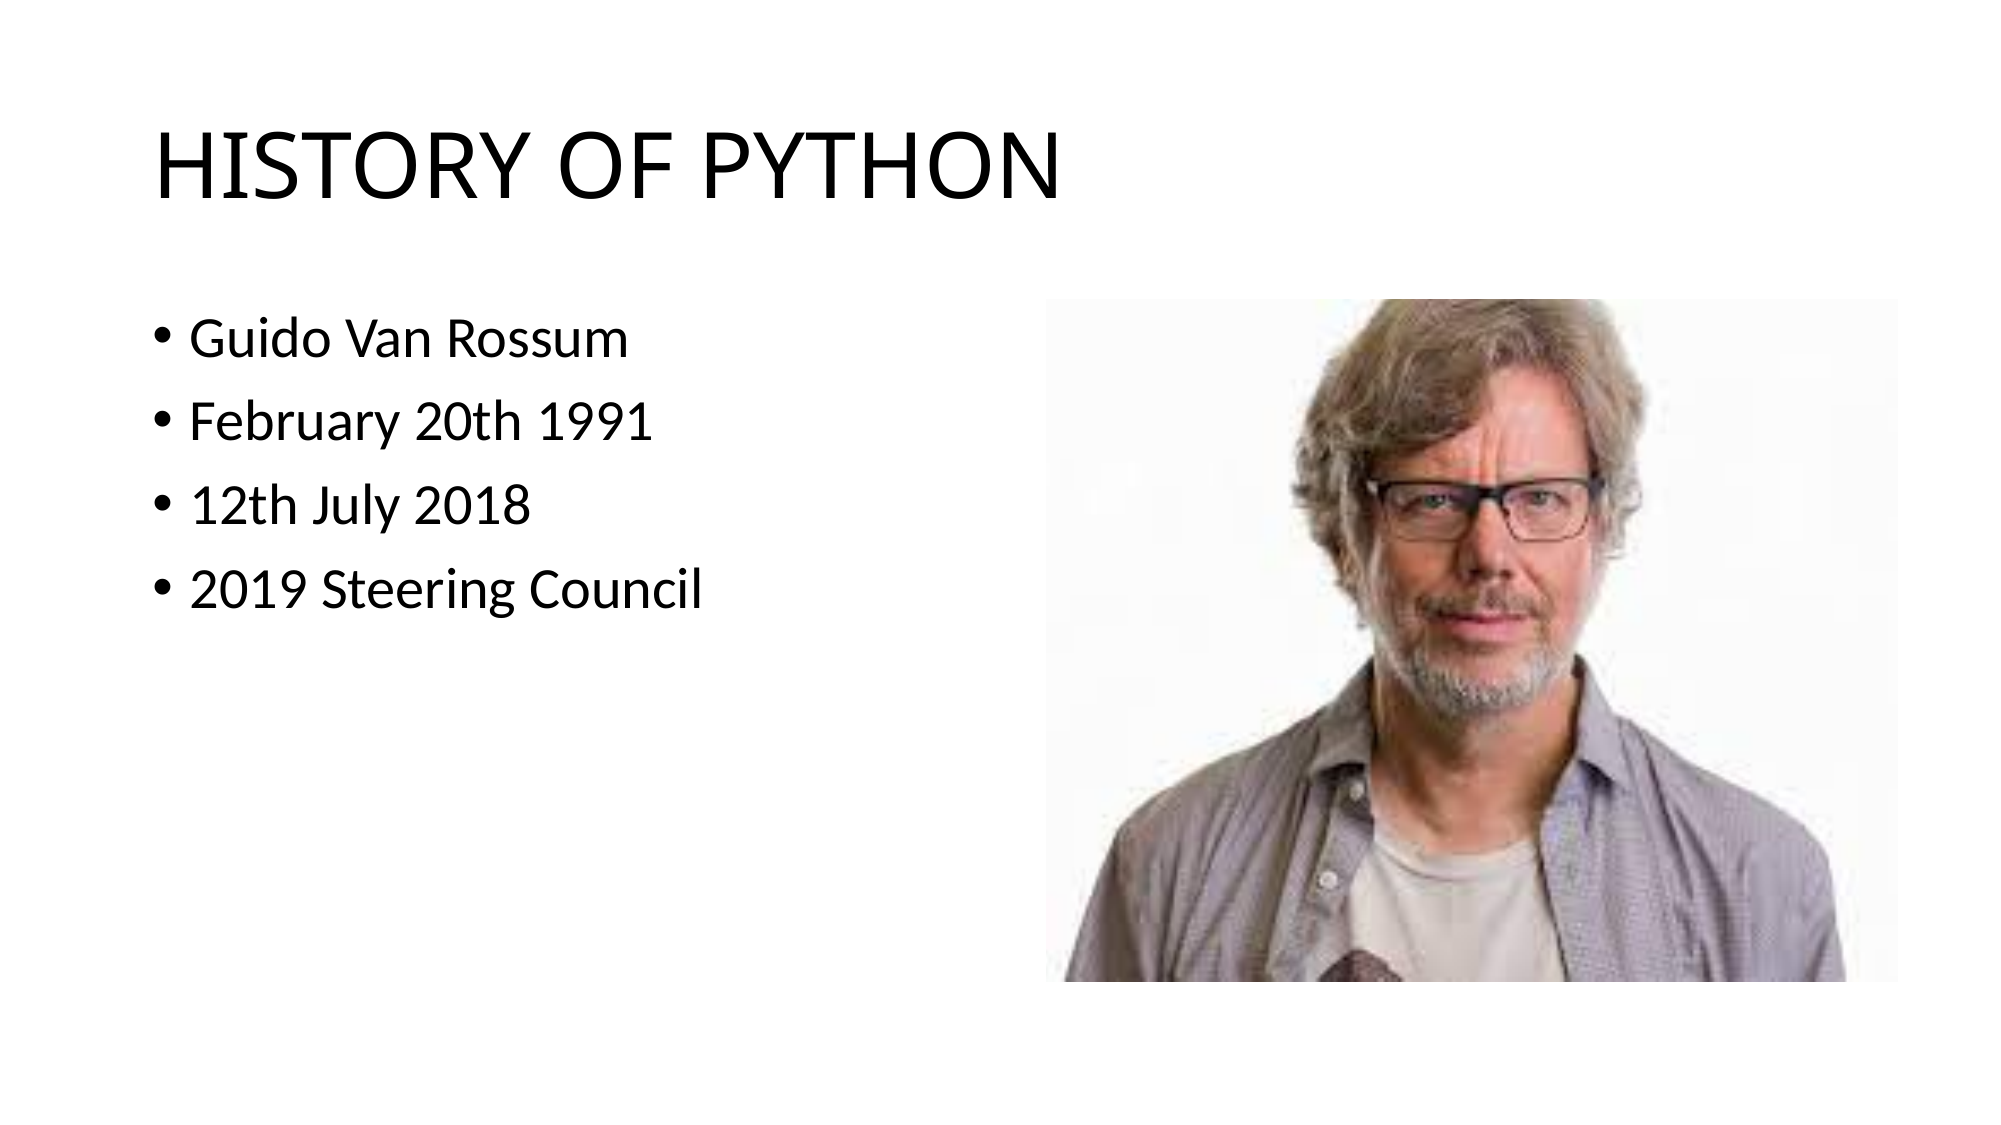

# HISTORY OF PYTHON
Guido Van Rossum
February 20th 1991
12th July 2018
2019 Steering Council